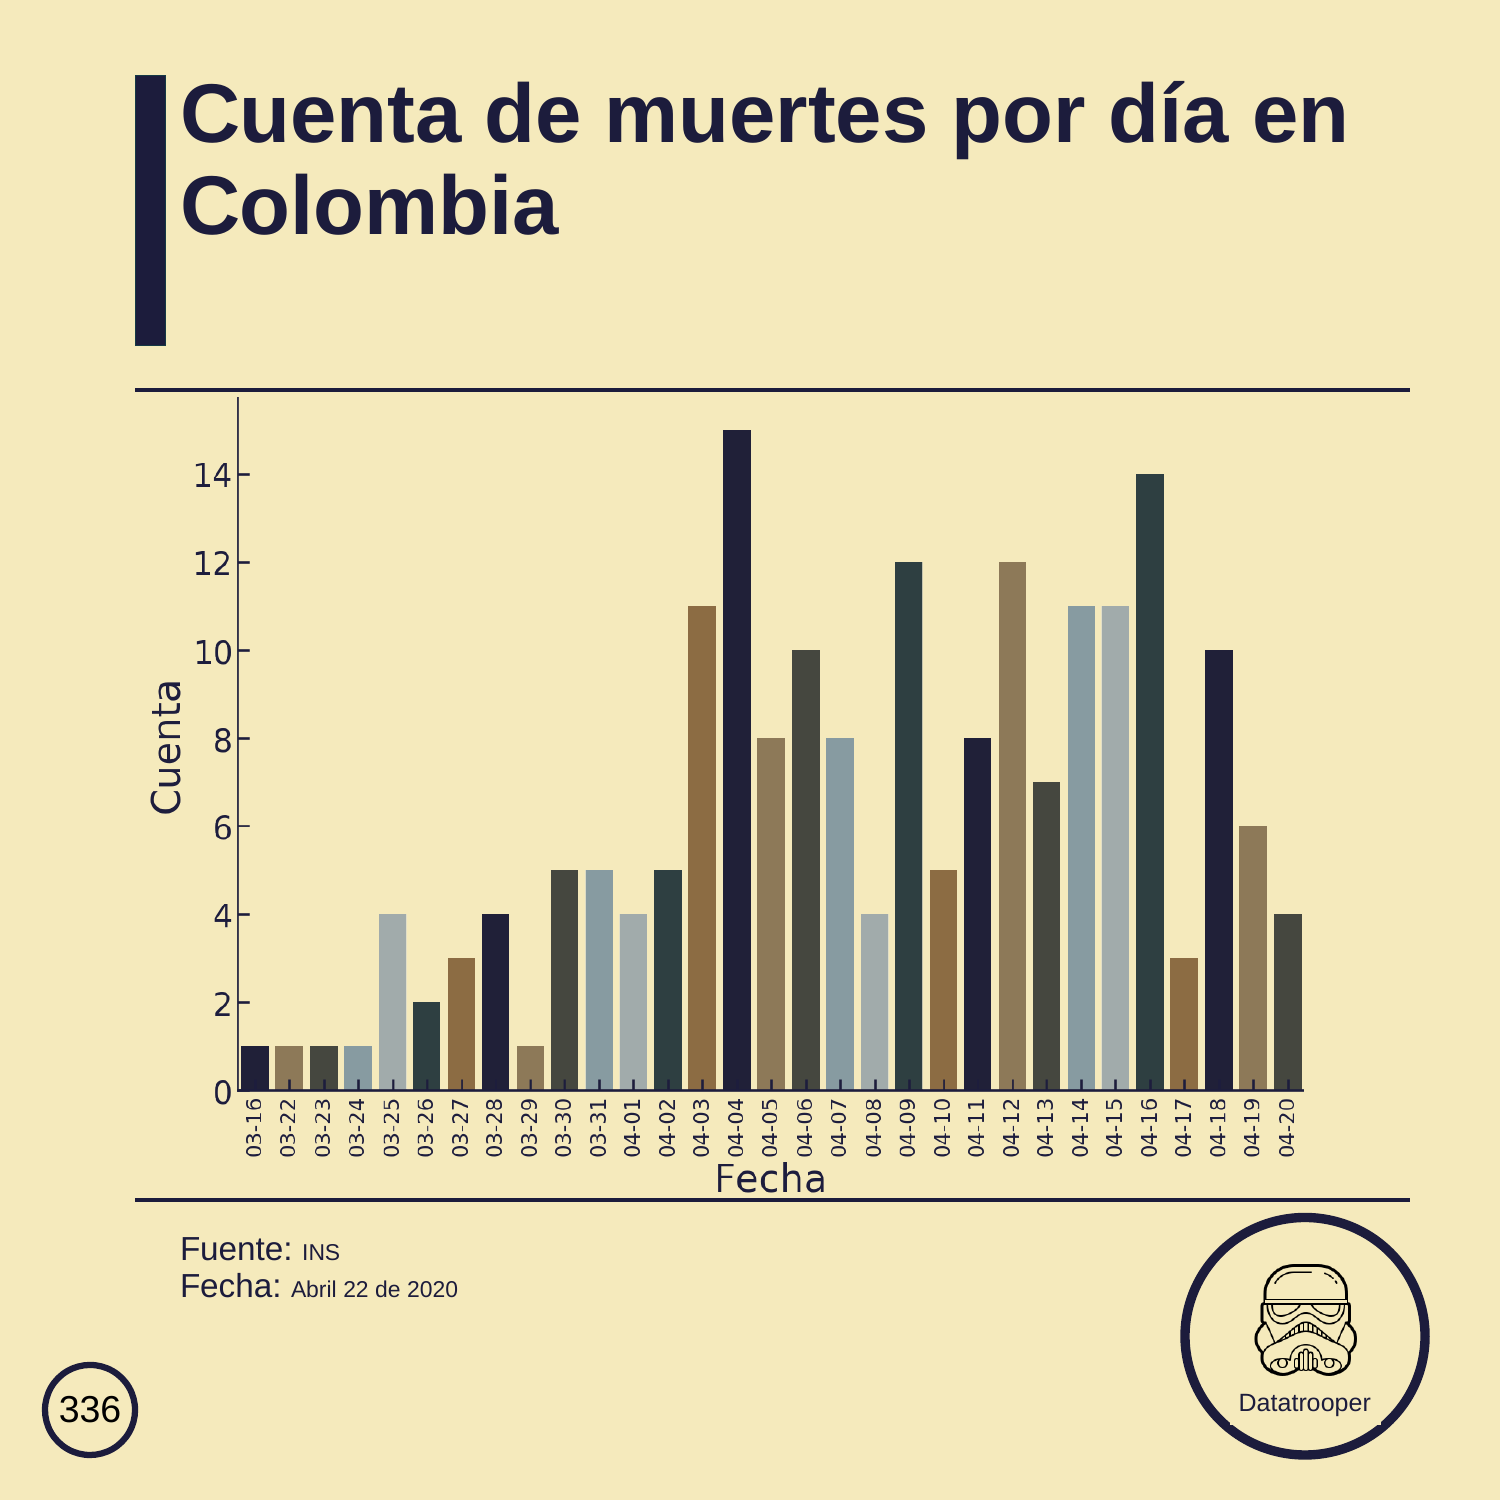

# Cuenta de muertes por día en Colombia
Fuente: INS
Fecha: Abril 22 de 2020
336
Datatrooper